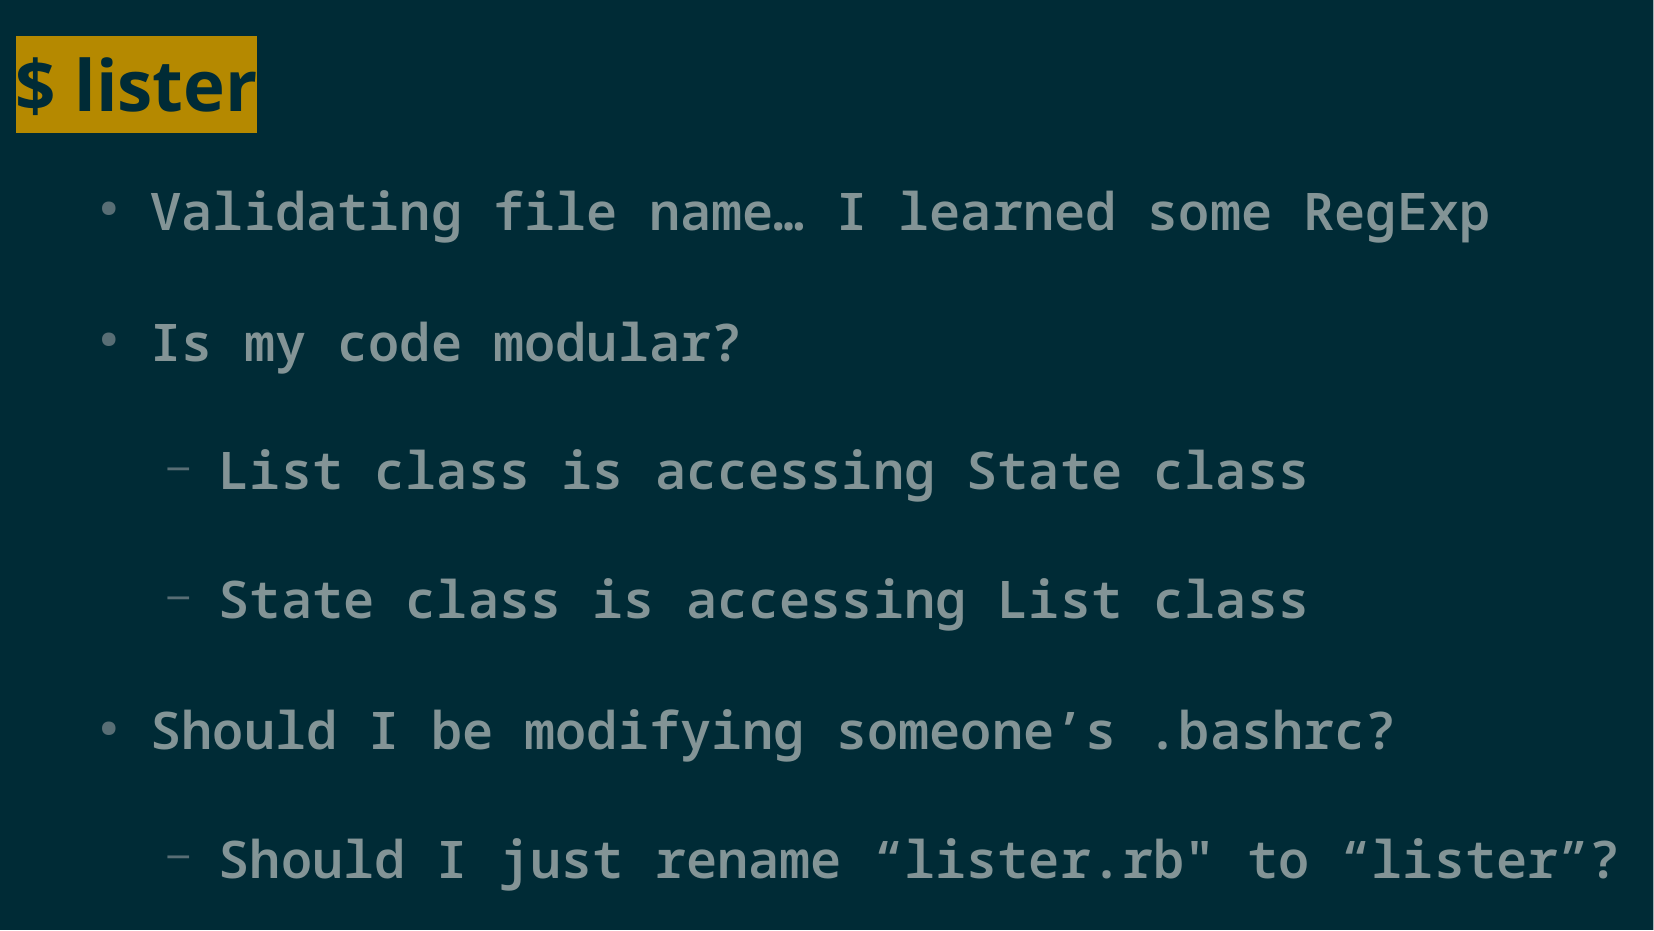

$ Lister
--challenges
# Validating file name… I learned some RegExp
Is my code modular?
List class is accessing State class
State class is accessing List class
Should I be modifying someone’s .bashrc?
Should I just rename “lister.rb" to “lister”?